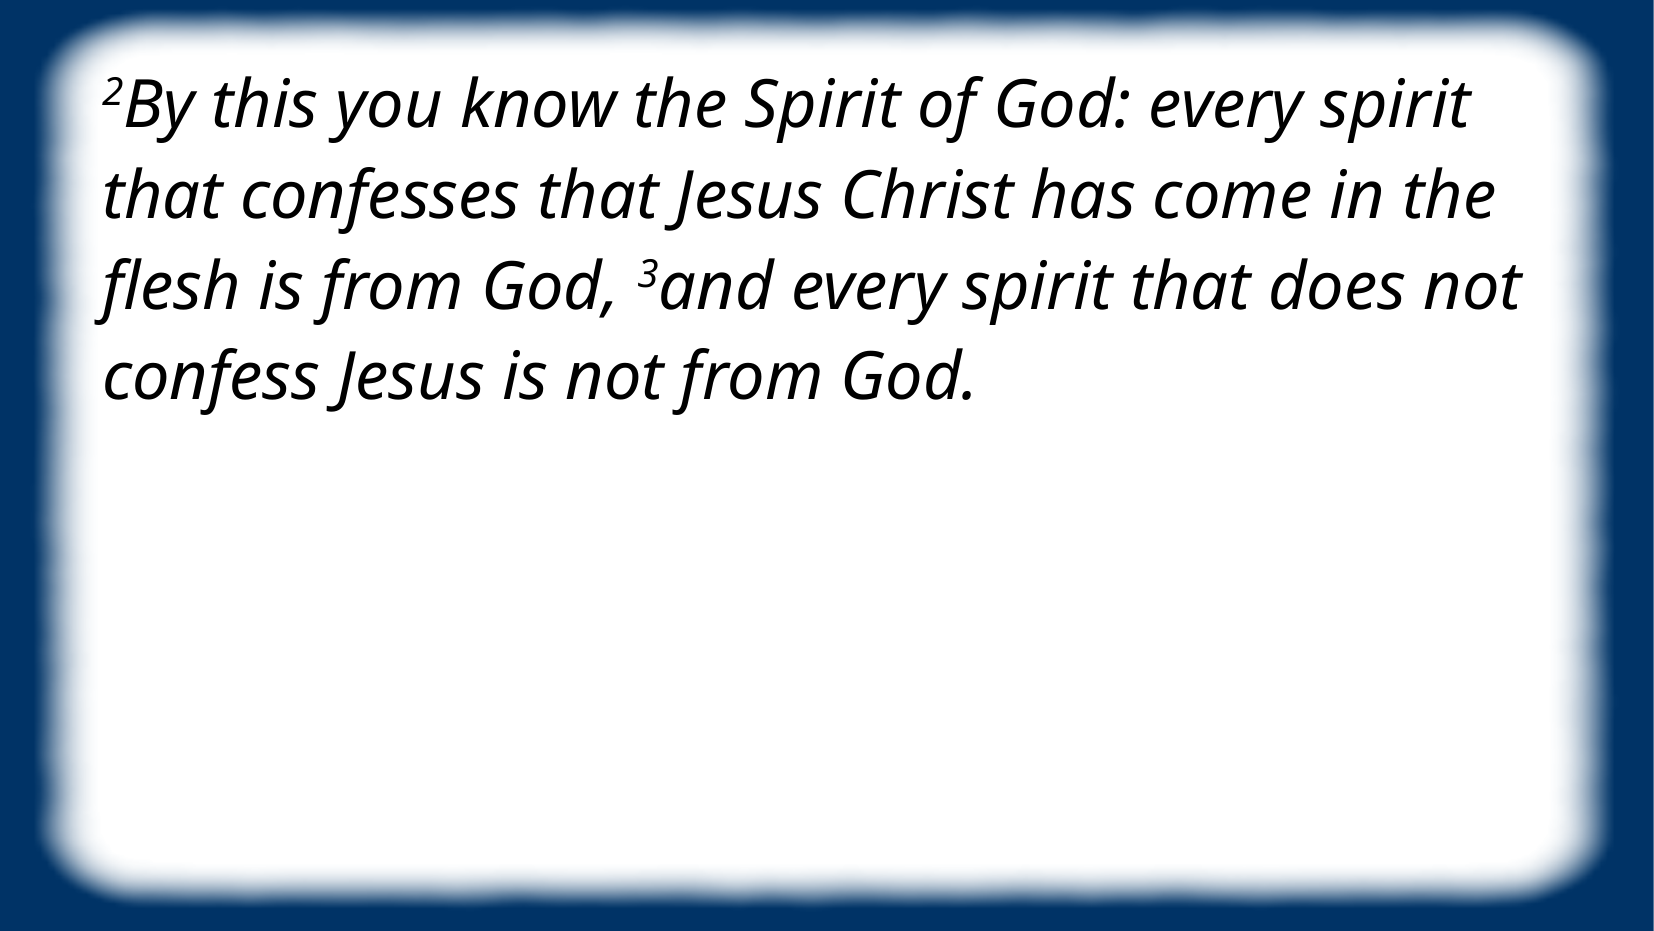

2By this you know the Spirit of God: every spirit that confesses that Jesus Christ has come in the flesh is from God, 3and every spirit that does not confess Jesus is not from God.